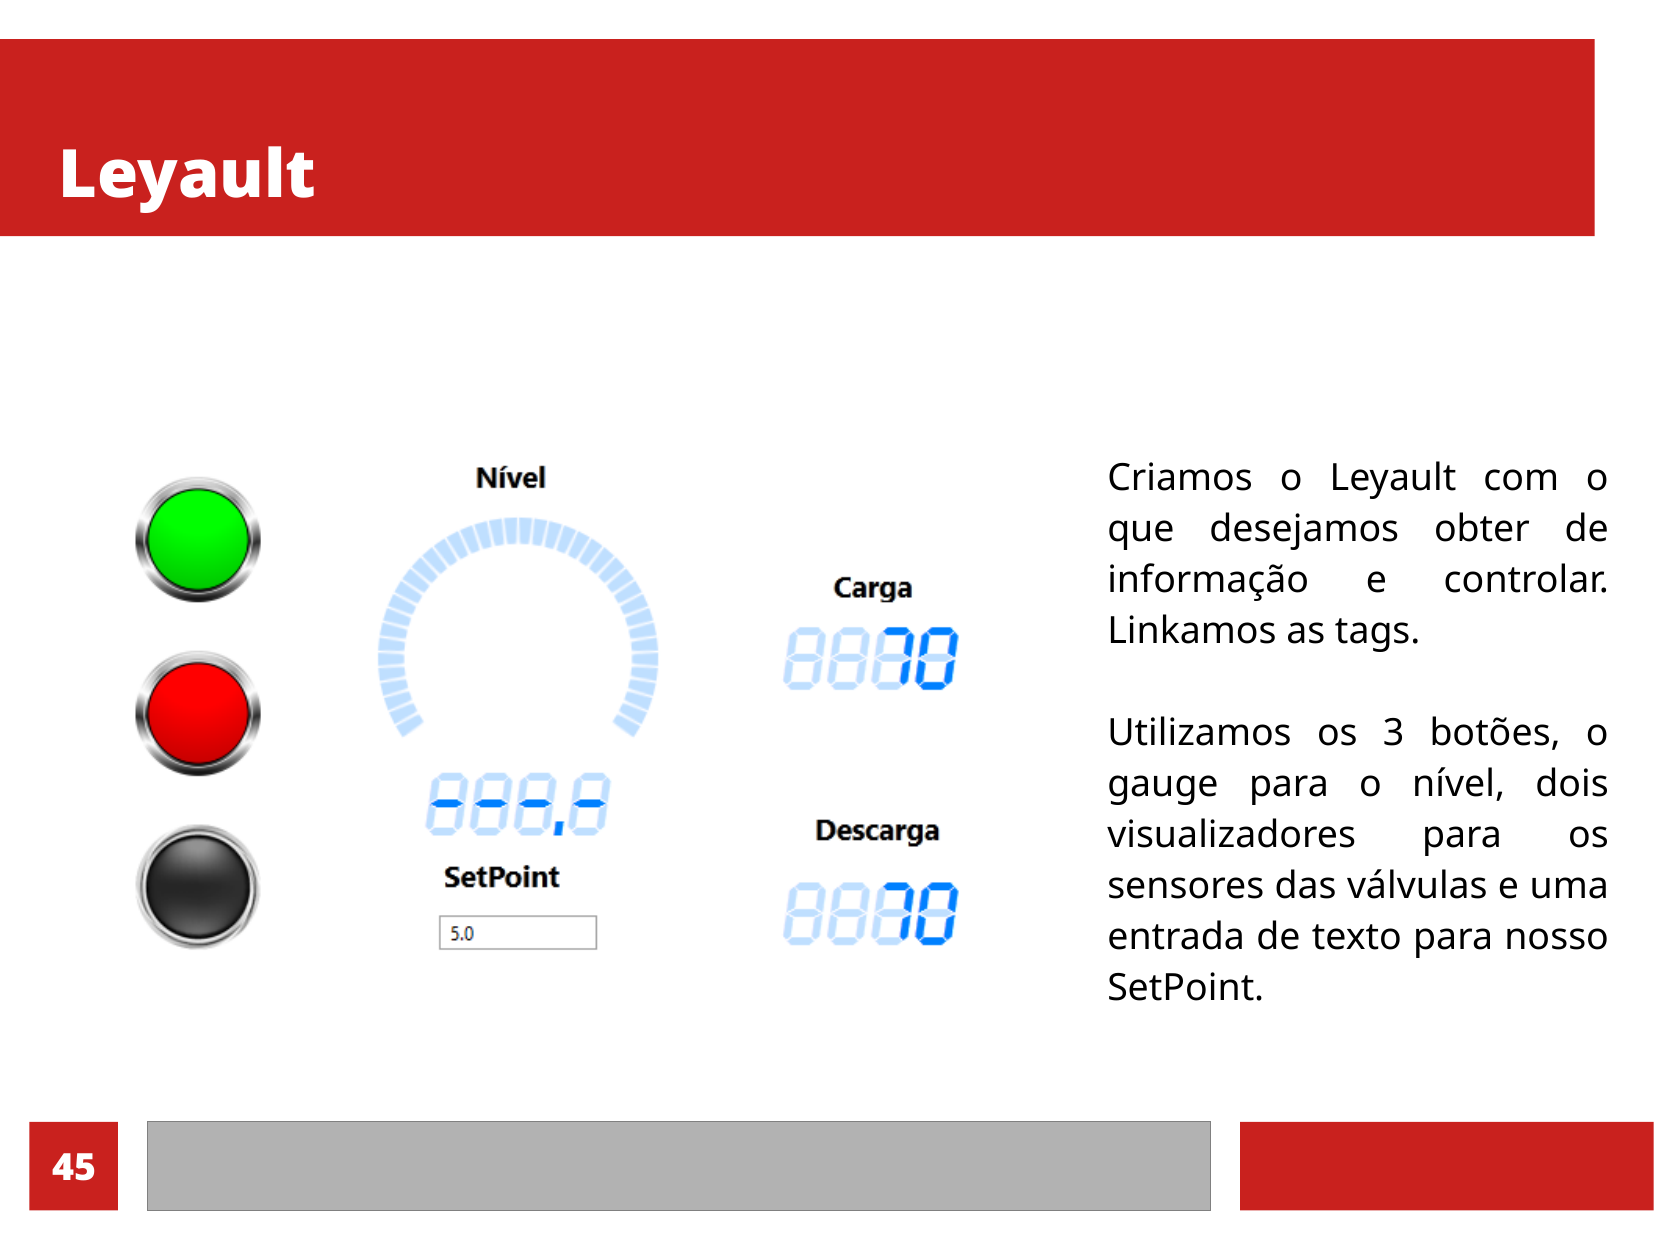

# Leyault
Criamos o Leyault com o que desejamos obter de informação e controlar. Linkamos as tags.
Utilizamos os 3 botões, o gauge para o nível, dois visualizadores para os sensores das válvulas e uma entrada de texto para nosso SetPoint.
45